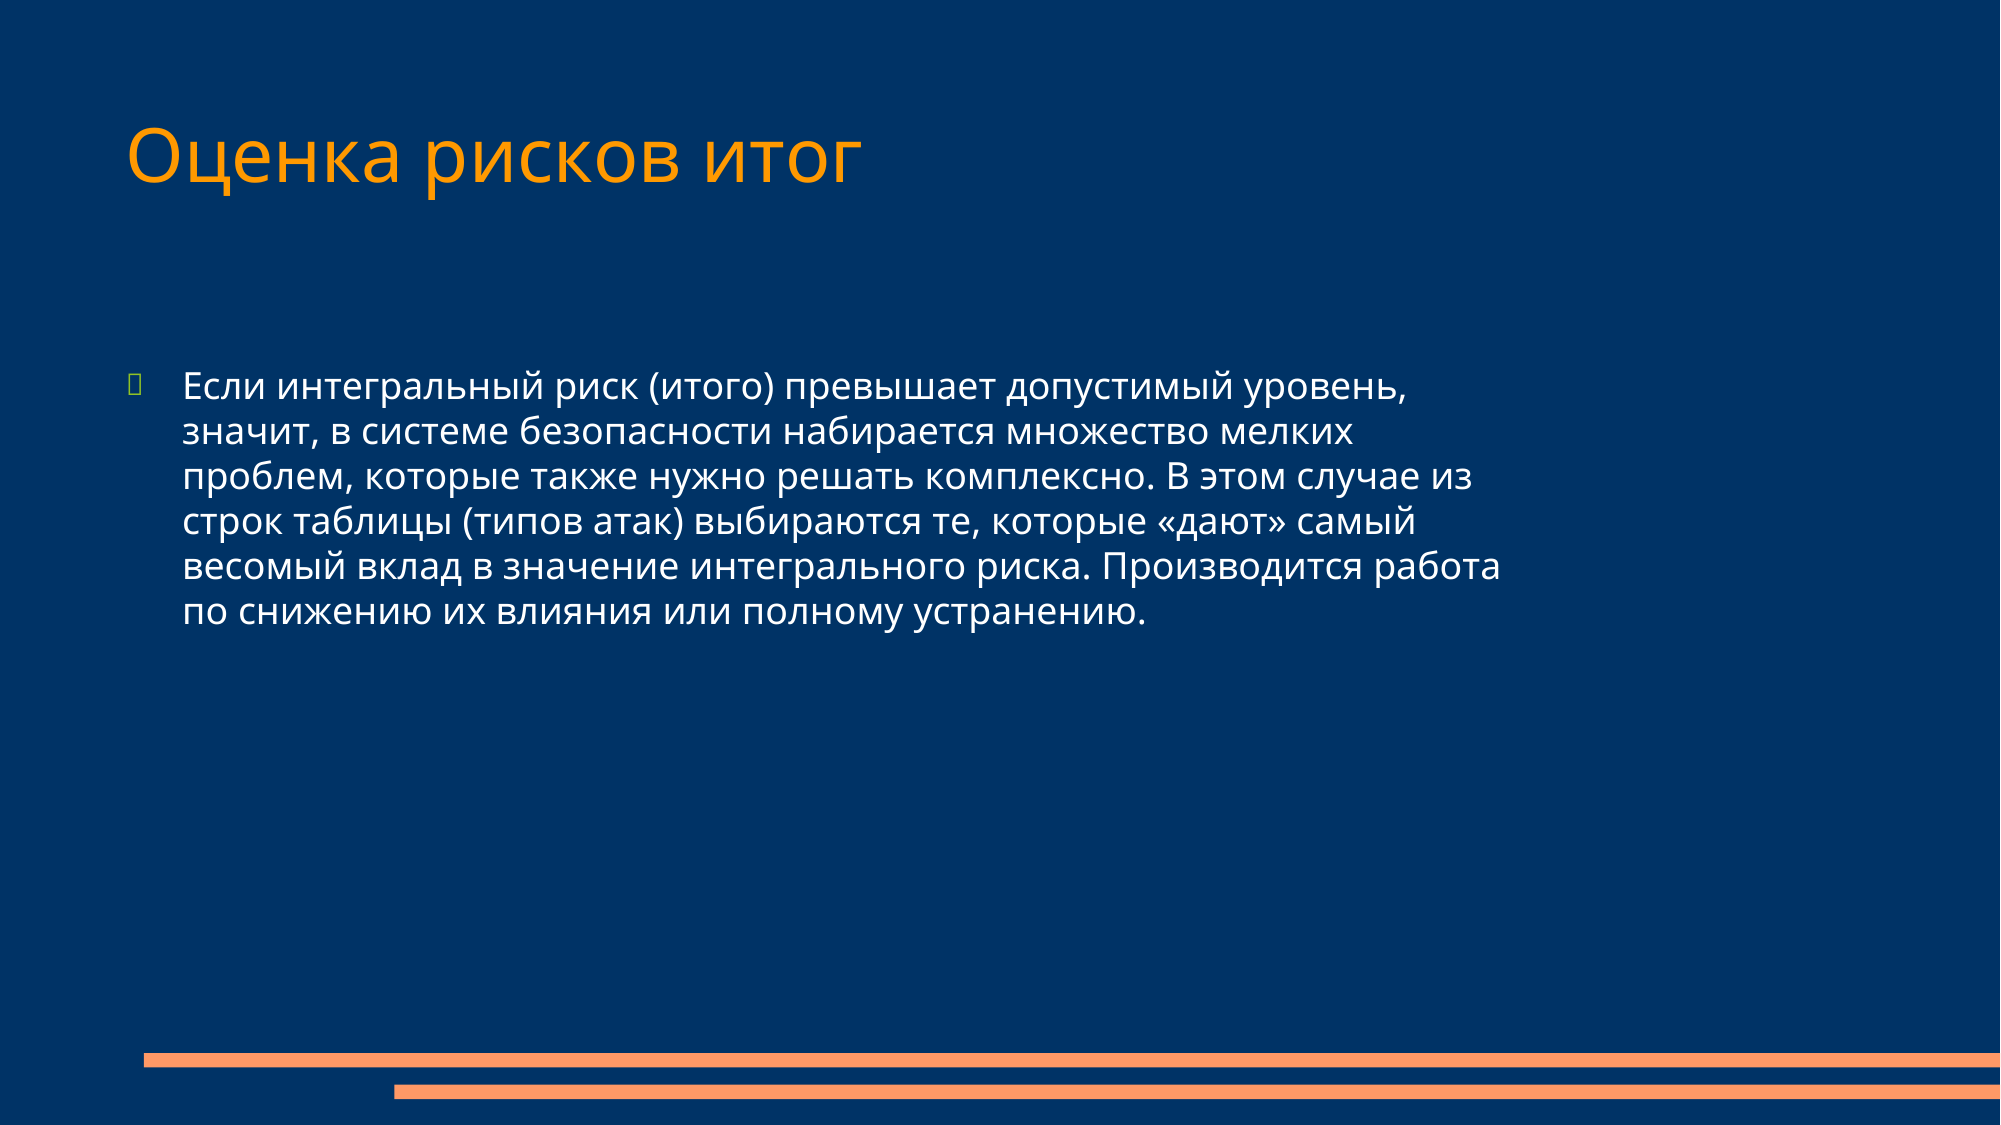

# Оценка рисков итог
Если интегральный риск (итого) превышает допустимый уровень, значит, в системе безопасности набирается множество мелких проблем, которые также нужно решать комплексно. В этом случае из строк таблицы (типов атак) выбираются те, которые «дают» самый весомый вклад в значение интегрального риска. Производится работа по снижению их влияния или полному устранению.